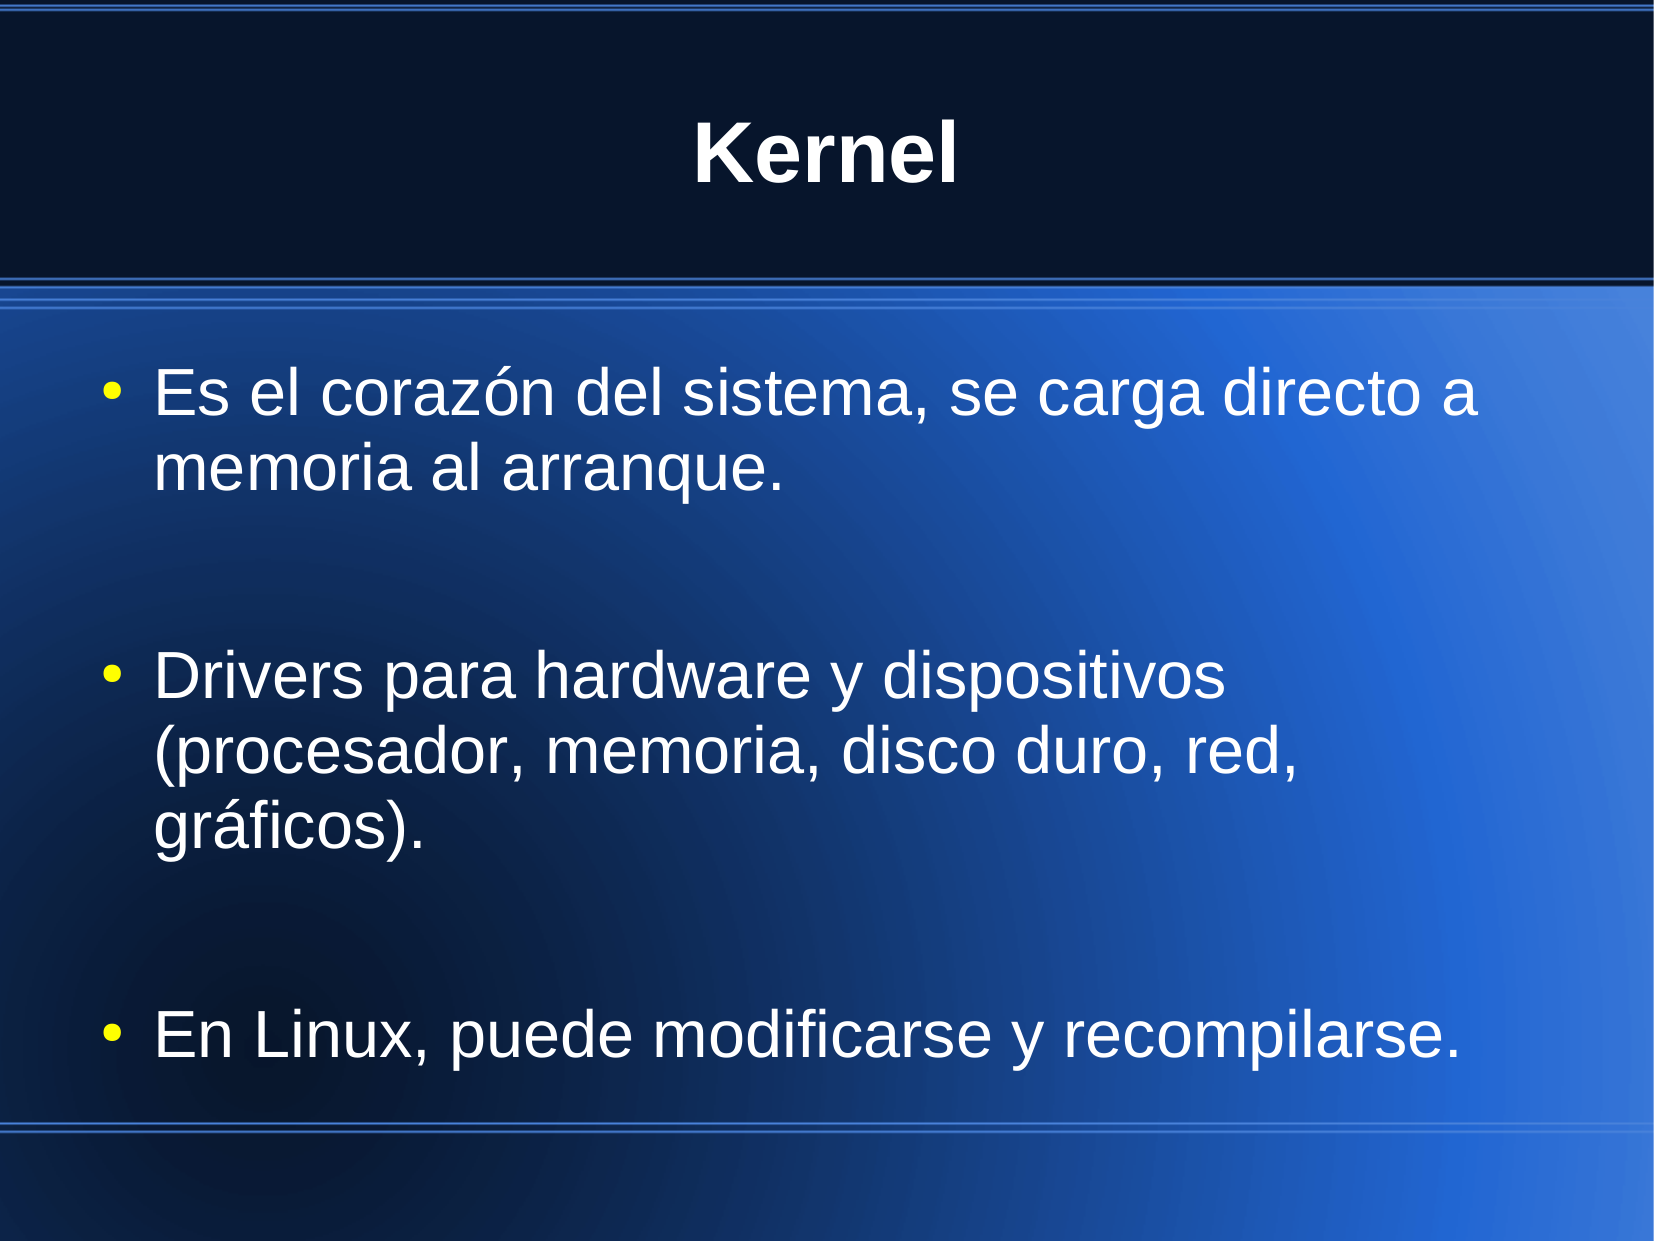

# Kernel
Es el corazón del sistema, se carga directo a memoria al arranque.
Drivers para hardware y dispositivos (procesador, memoria, disco duro, red, gráficos).
En Linux, puede modificarse y recompilarse.